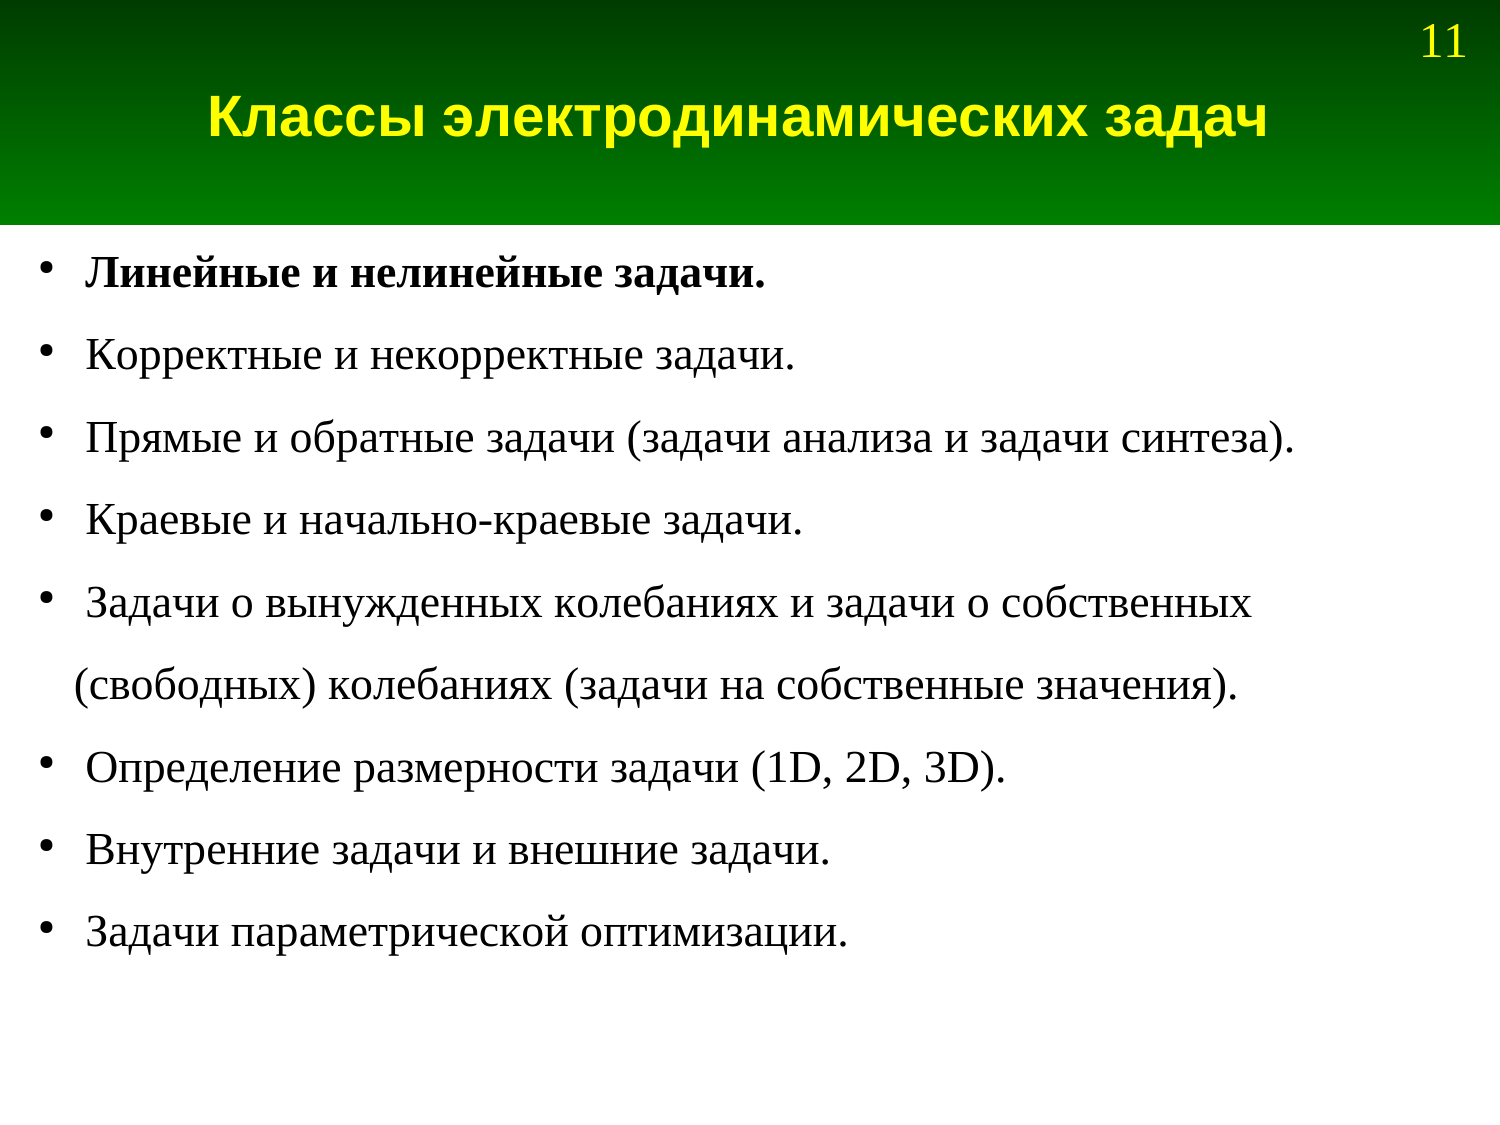

# Классы электродинамических задач
 Линейные и нелинейные задачи.
 Корректные и некорректные задачи.
 Прямые и обратные задачи (задачи анализа и задачи синтеза).
 Краевые и начально-краевые задачи.
 Задачи о вынужденных колебаниях и задачи о собственных (свободных) колебаниях (задачи на собственные значения).
 Определение размерности задачи (1D, 2D, 3D).
 Внутренние задачи и внешние задачи.
 Задачи параметрической оптимизации.